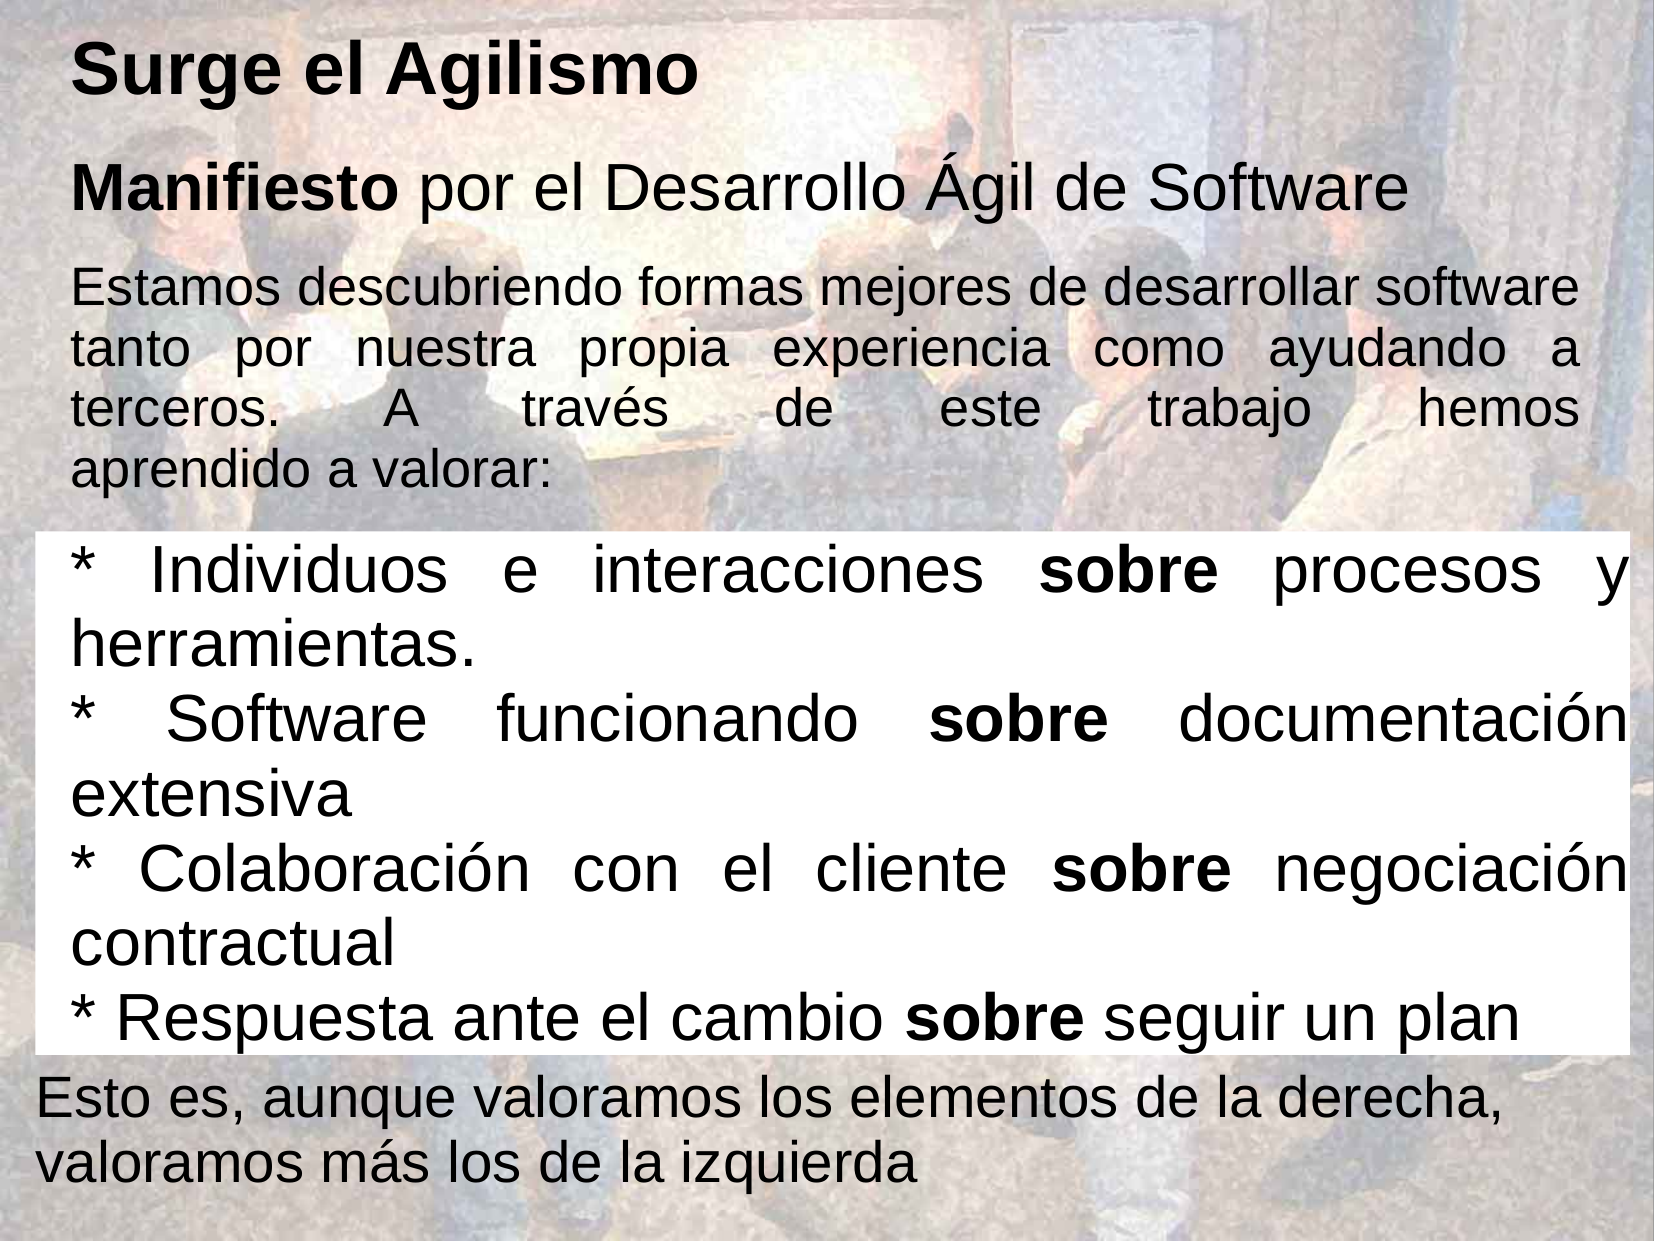

# Surge el Agilismo
Manifiesto por el Desarrollo Ágil de Software
Estamos descubriendo formas mejores de desarrollar software tanto por nuestra propia experiencia como ayudando a terceros. A través de este trabajo hemos
aprendido a valorar:
* Individuos e interacciones sobre procesos y herramientas.
* Software funcionando sobre documentación extensiva
* Colaboración con el cliente sobre negociación contractual
* Respuesta ante el cambio sobre seguir un plan
Esto es, aunque valoramos los elementos de la derecha,
valoramos más los de la izquierda